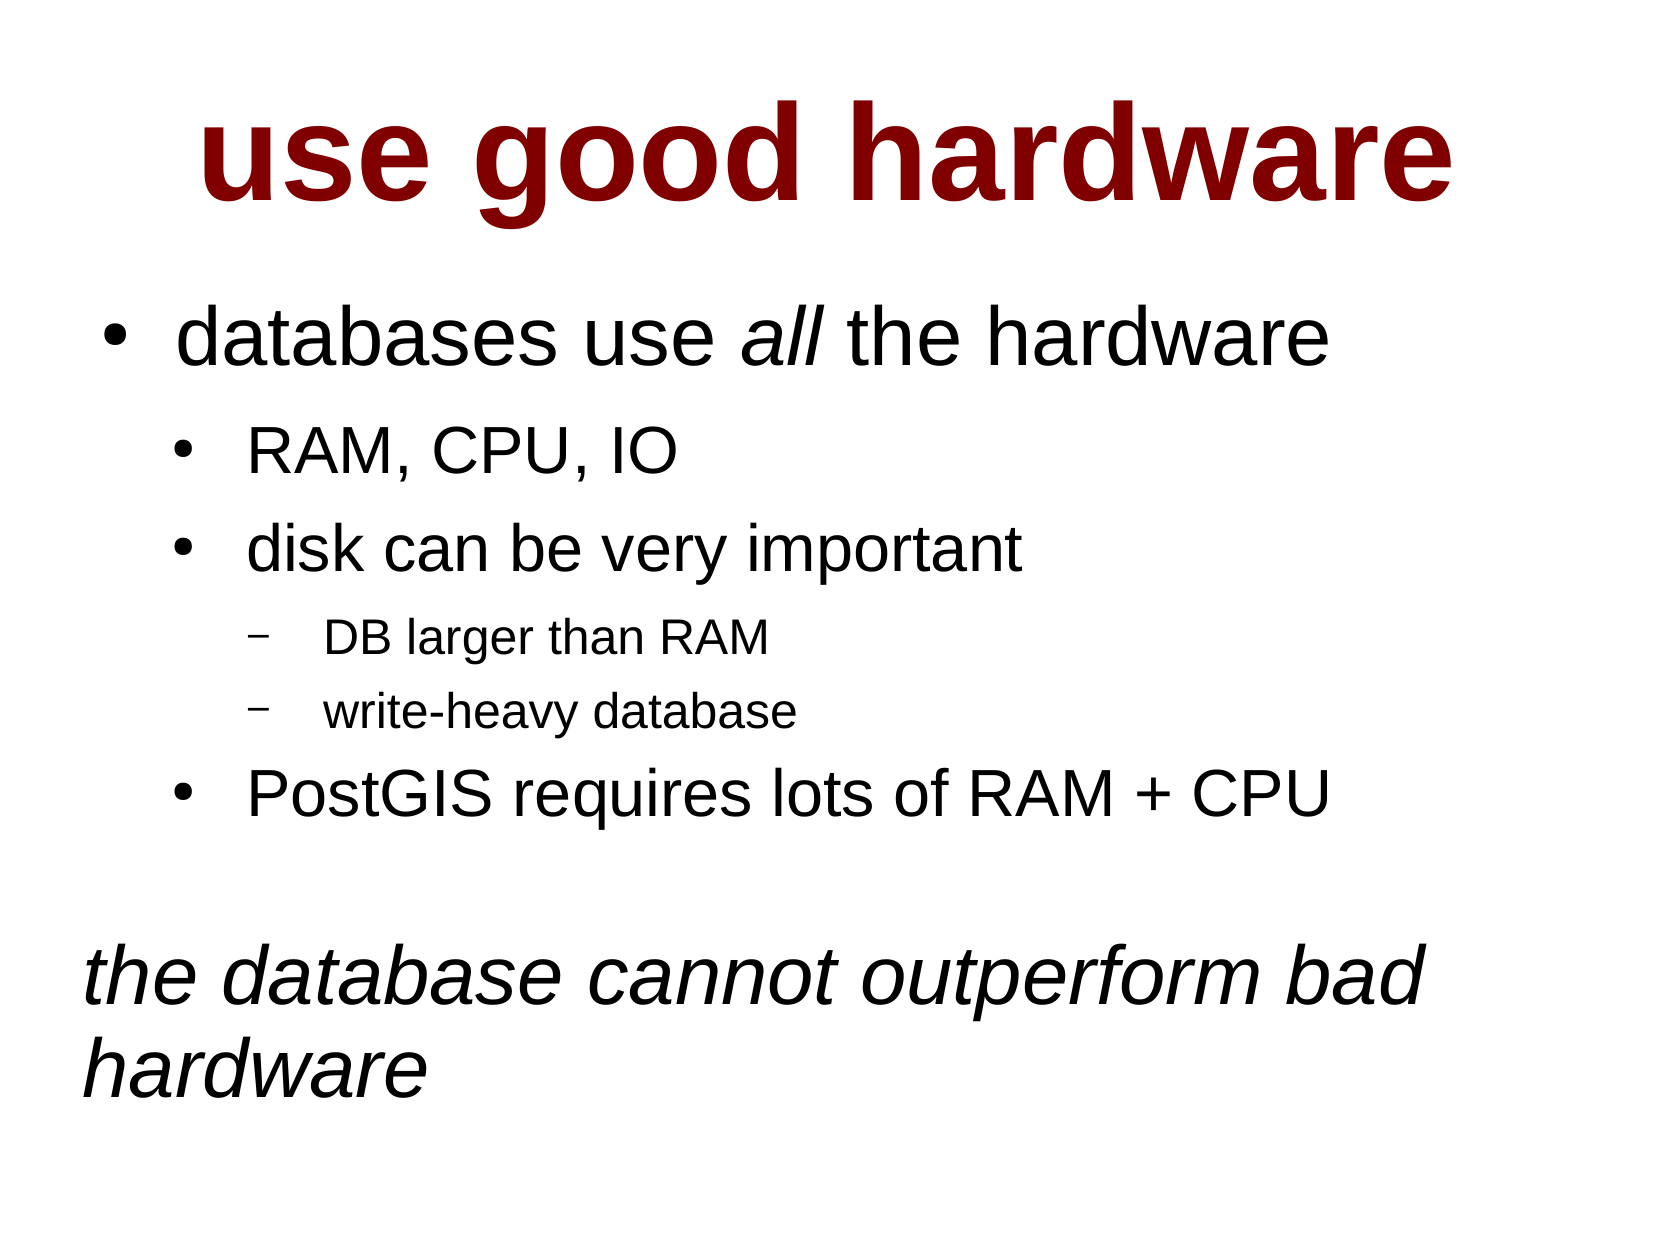

# use good hardware
databases use all the hardware
RAM, CPU, IO
disk can be very important
DB larger than RAM
write-heavy database
PostGIS requires lots of RAM + CPU
the database cannot outperform bad hardware